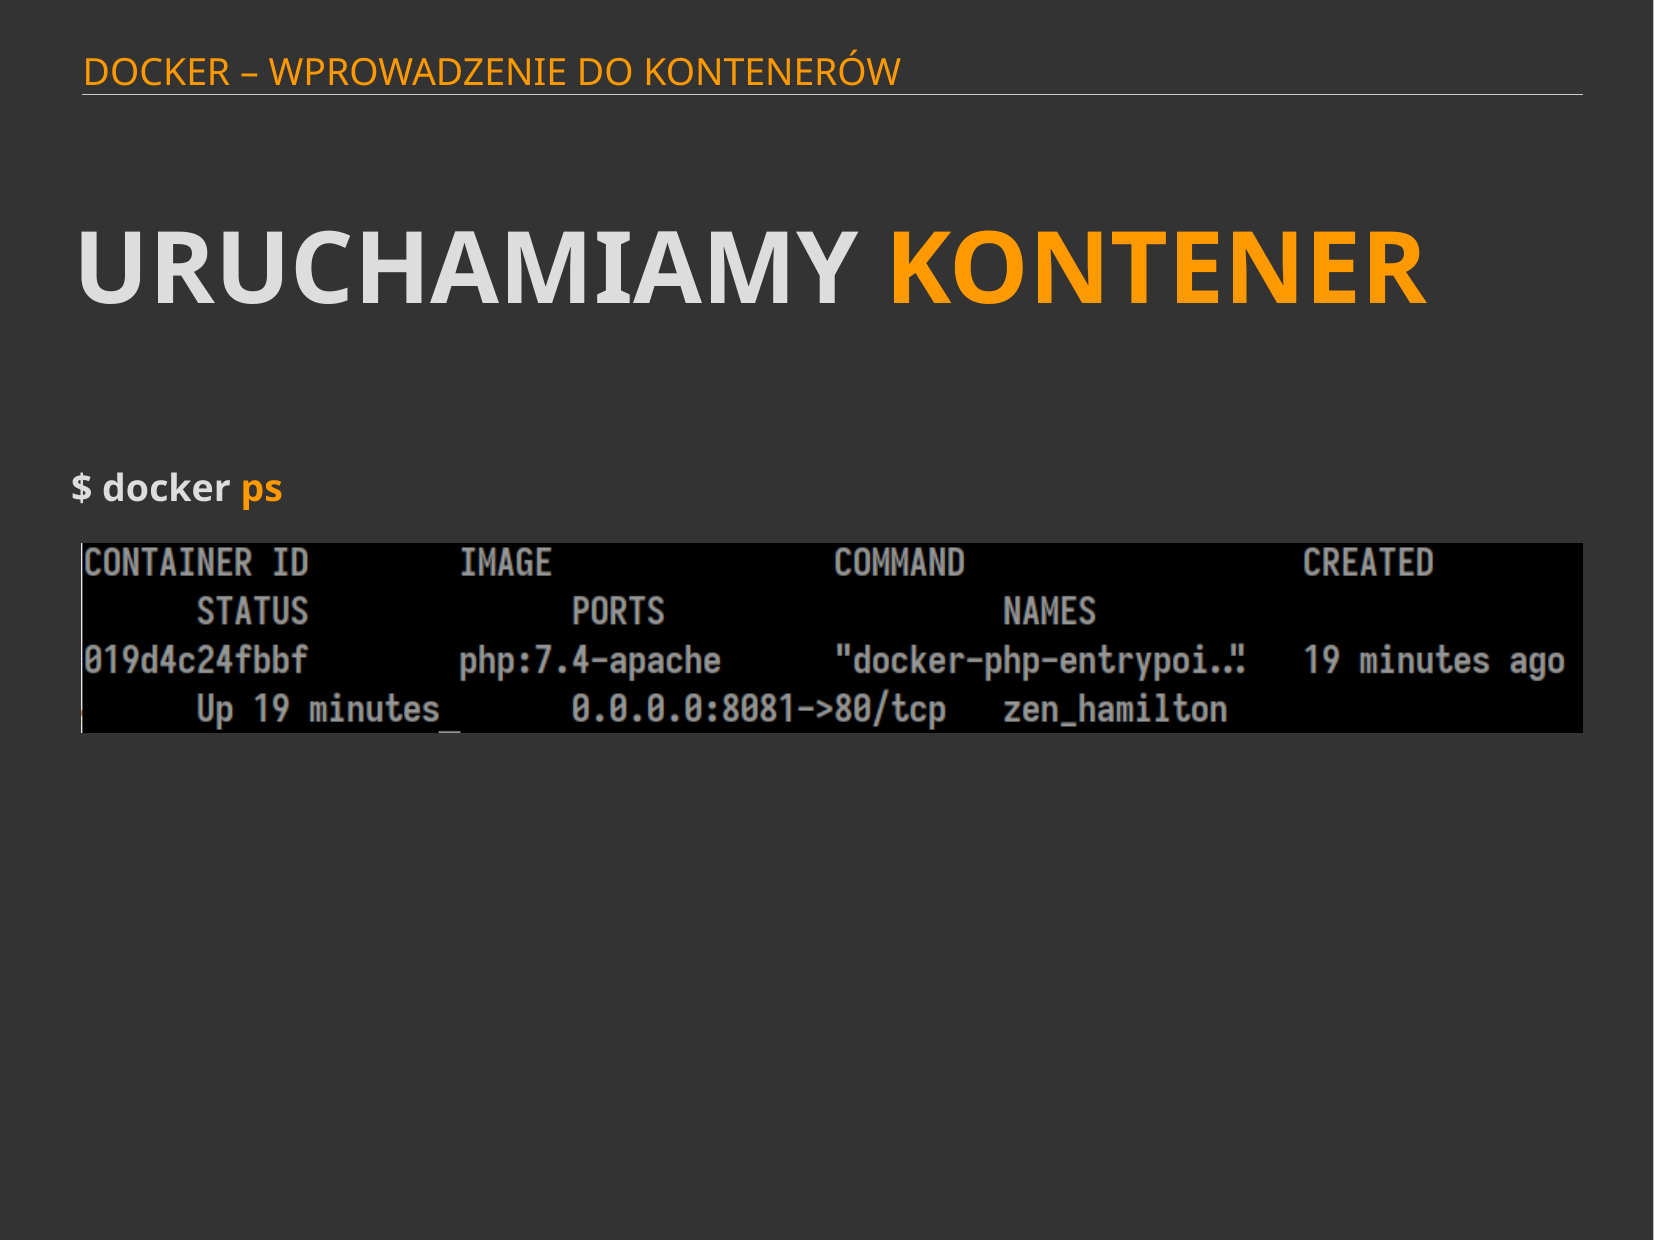

# DOCKER – WPROWADZENIE DO KONTENERÓW
$ docker ps
URUCHAMIAMY KONTENER